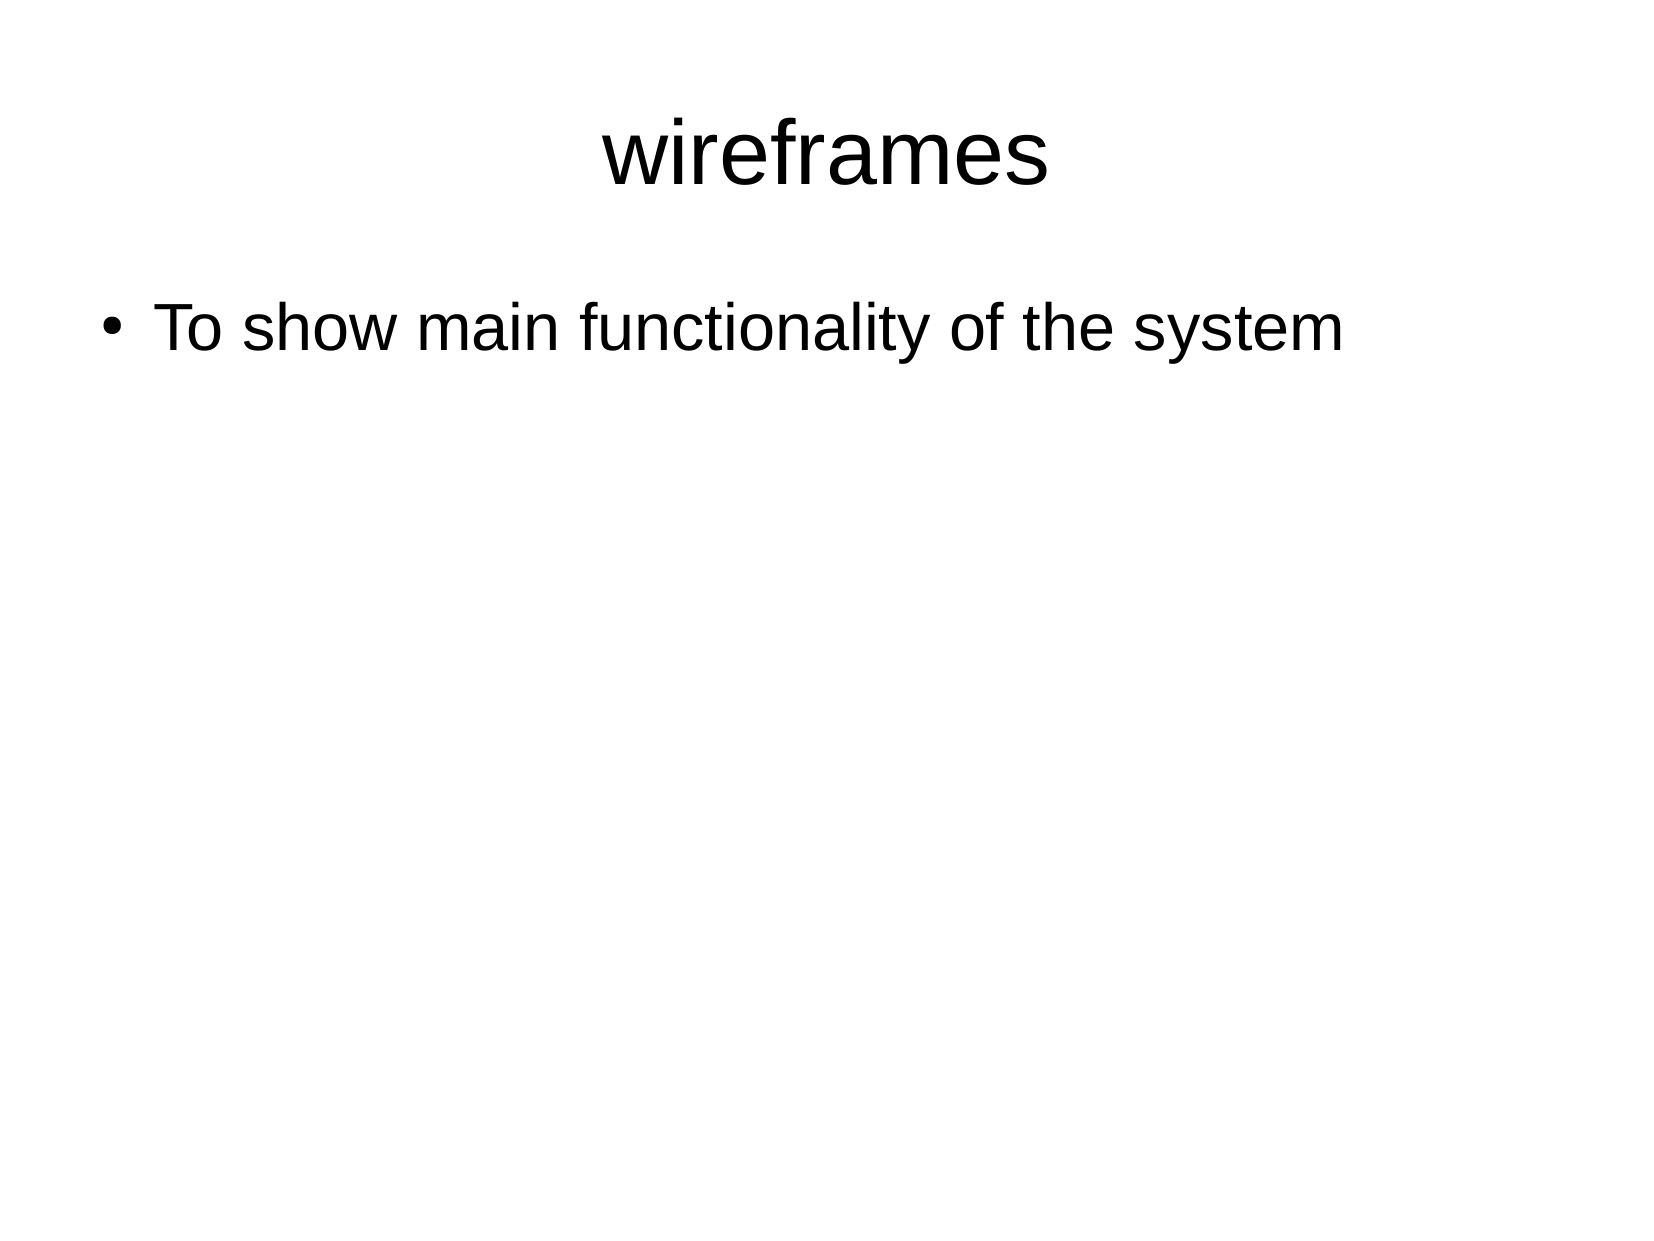

# wireframes
To show main functionality of the system